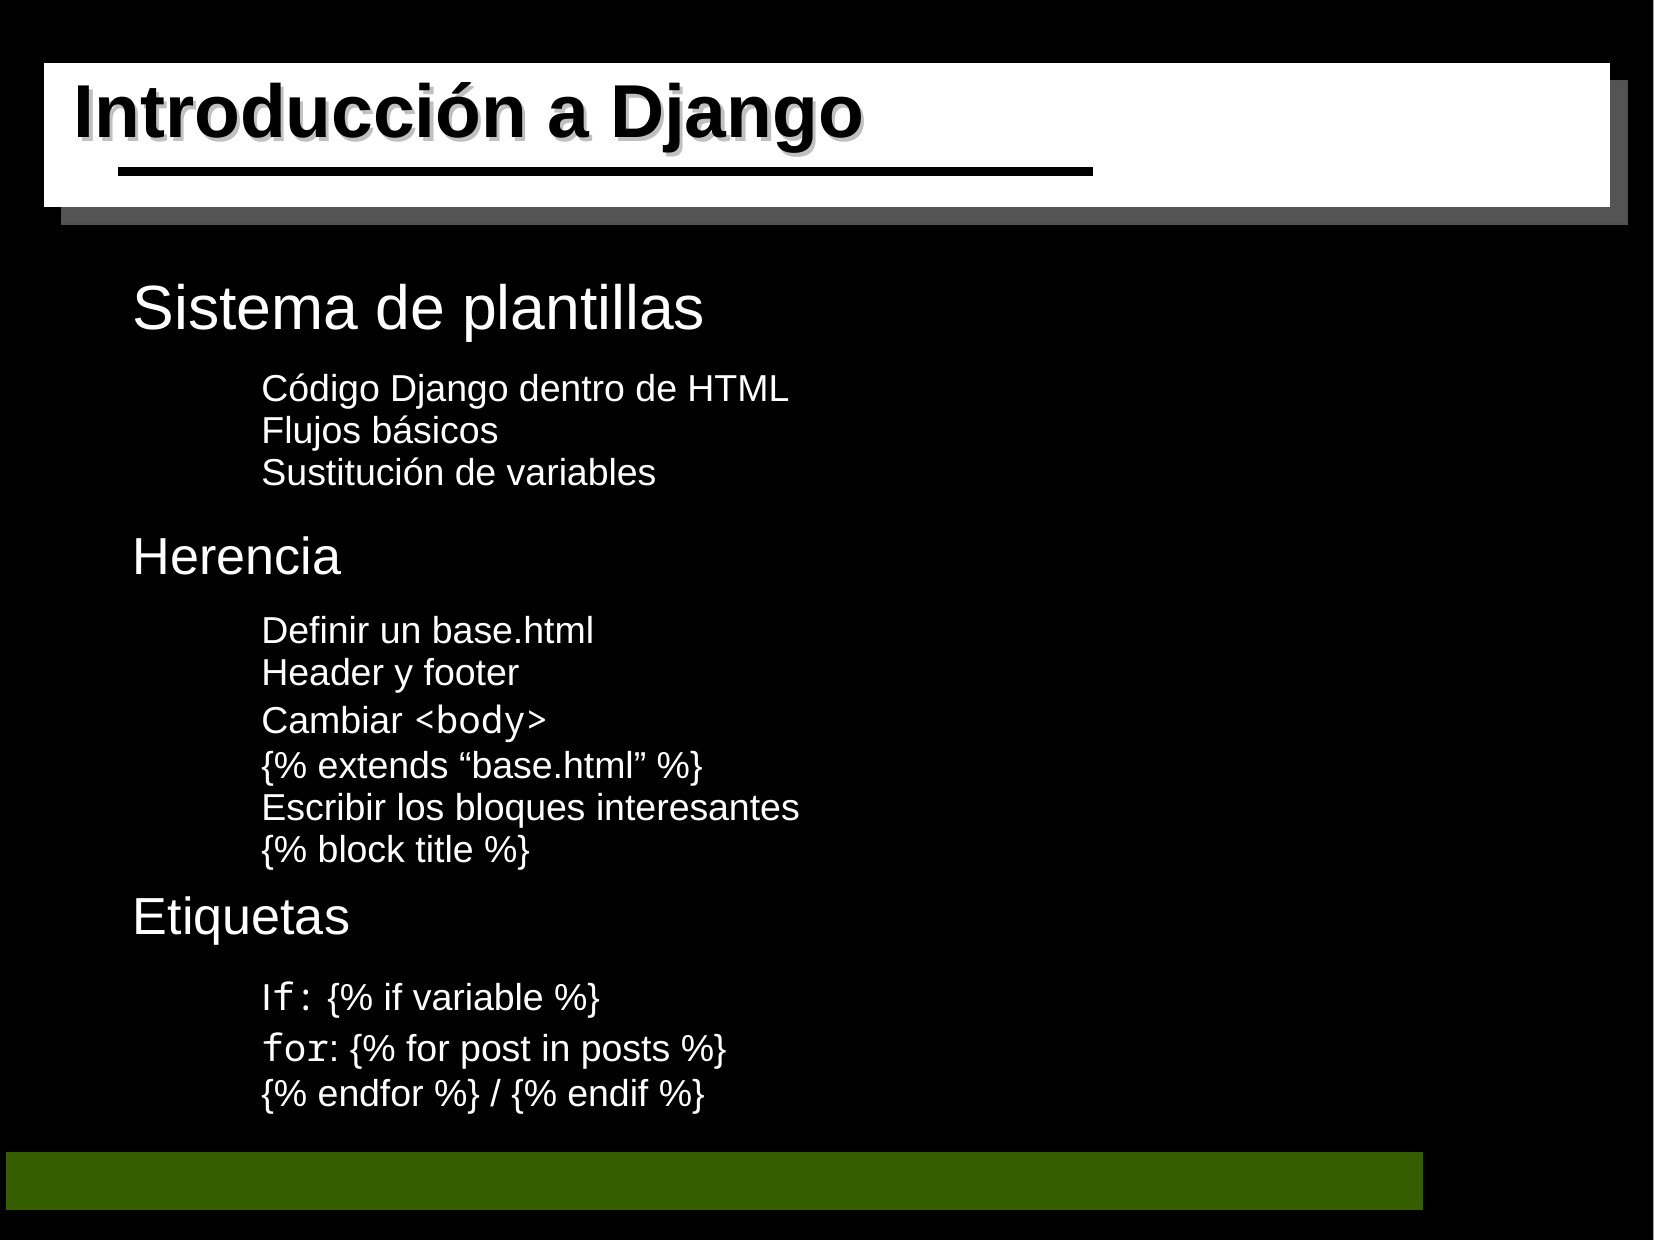

Introducción a Django
Sistema de plantillas
 Código Django dentro de HTML
 Flujos básicos
 Sustitución de variables
Herencia
 Definir un base.html
 Header y footer
 Cambiar <body>
 {% extends “base.html” %}
 Escribir los bloques interesantes
 {% block title %}
Etiquetas
 If: {% if variable %}
 for: {% for post in posts %}
 {% endfor %} / {% endif %}